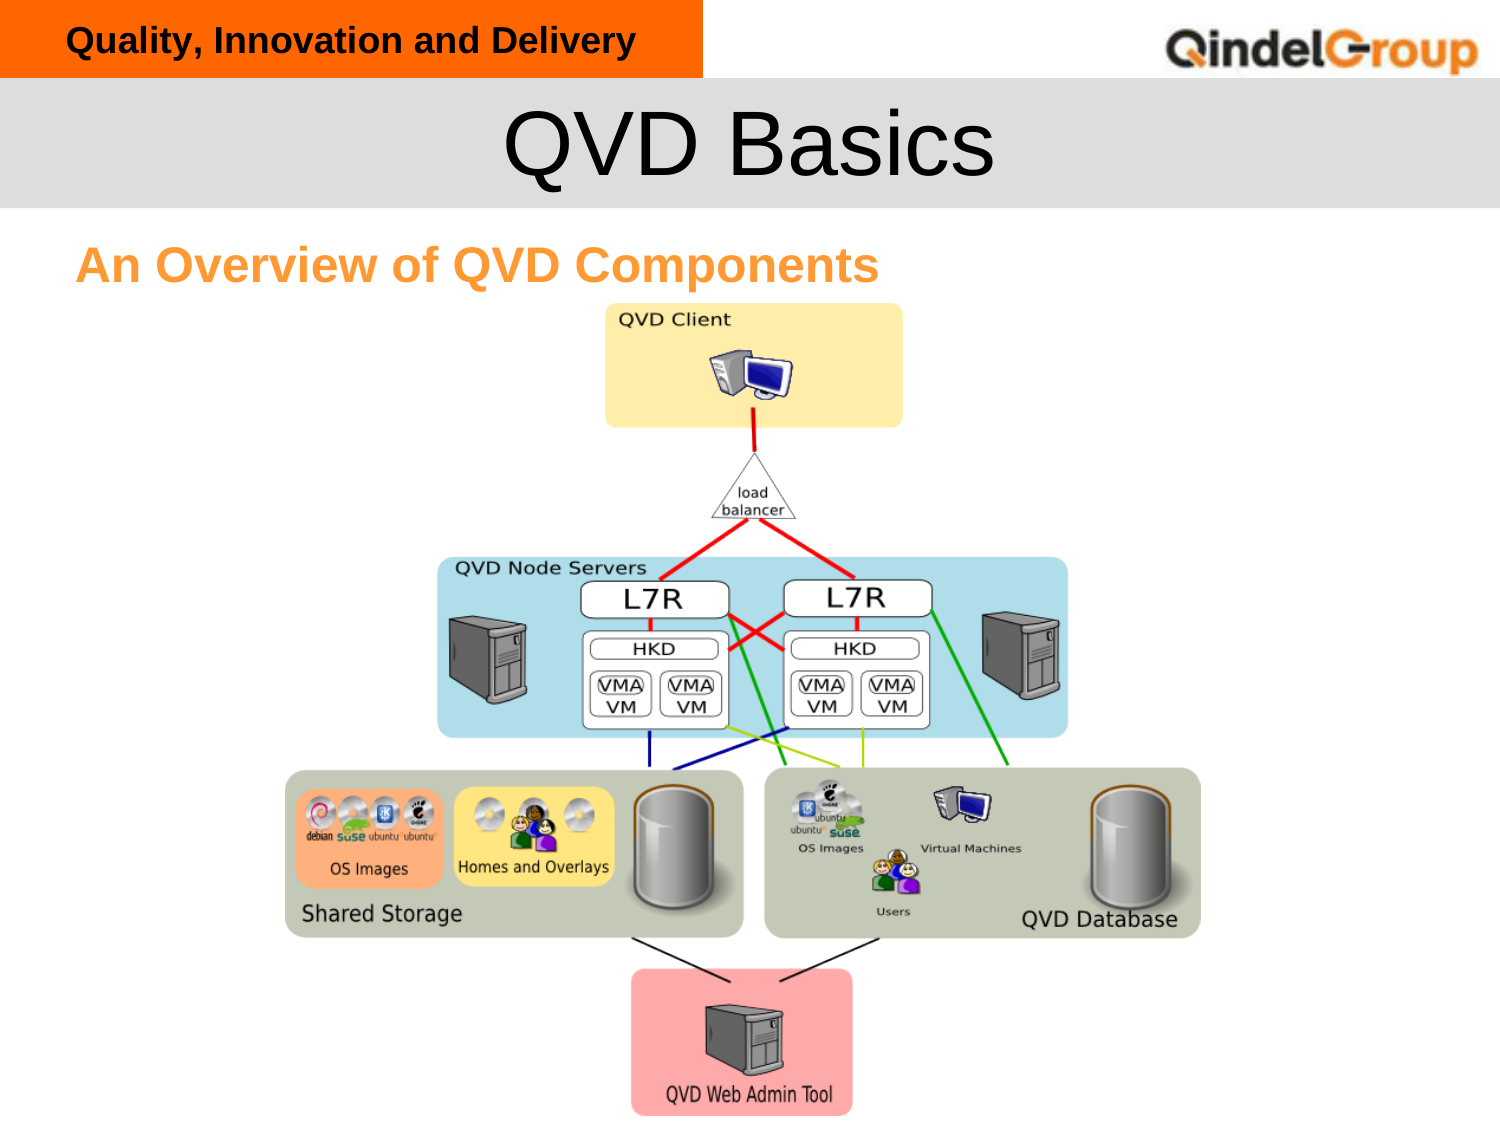

# QVD Basics
An Overview of QVD Components